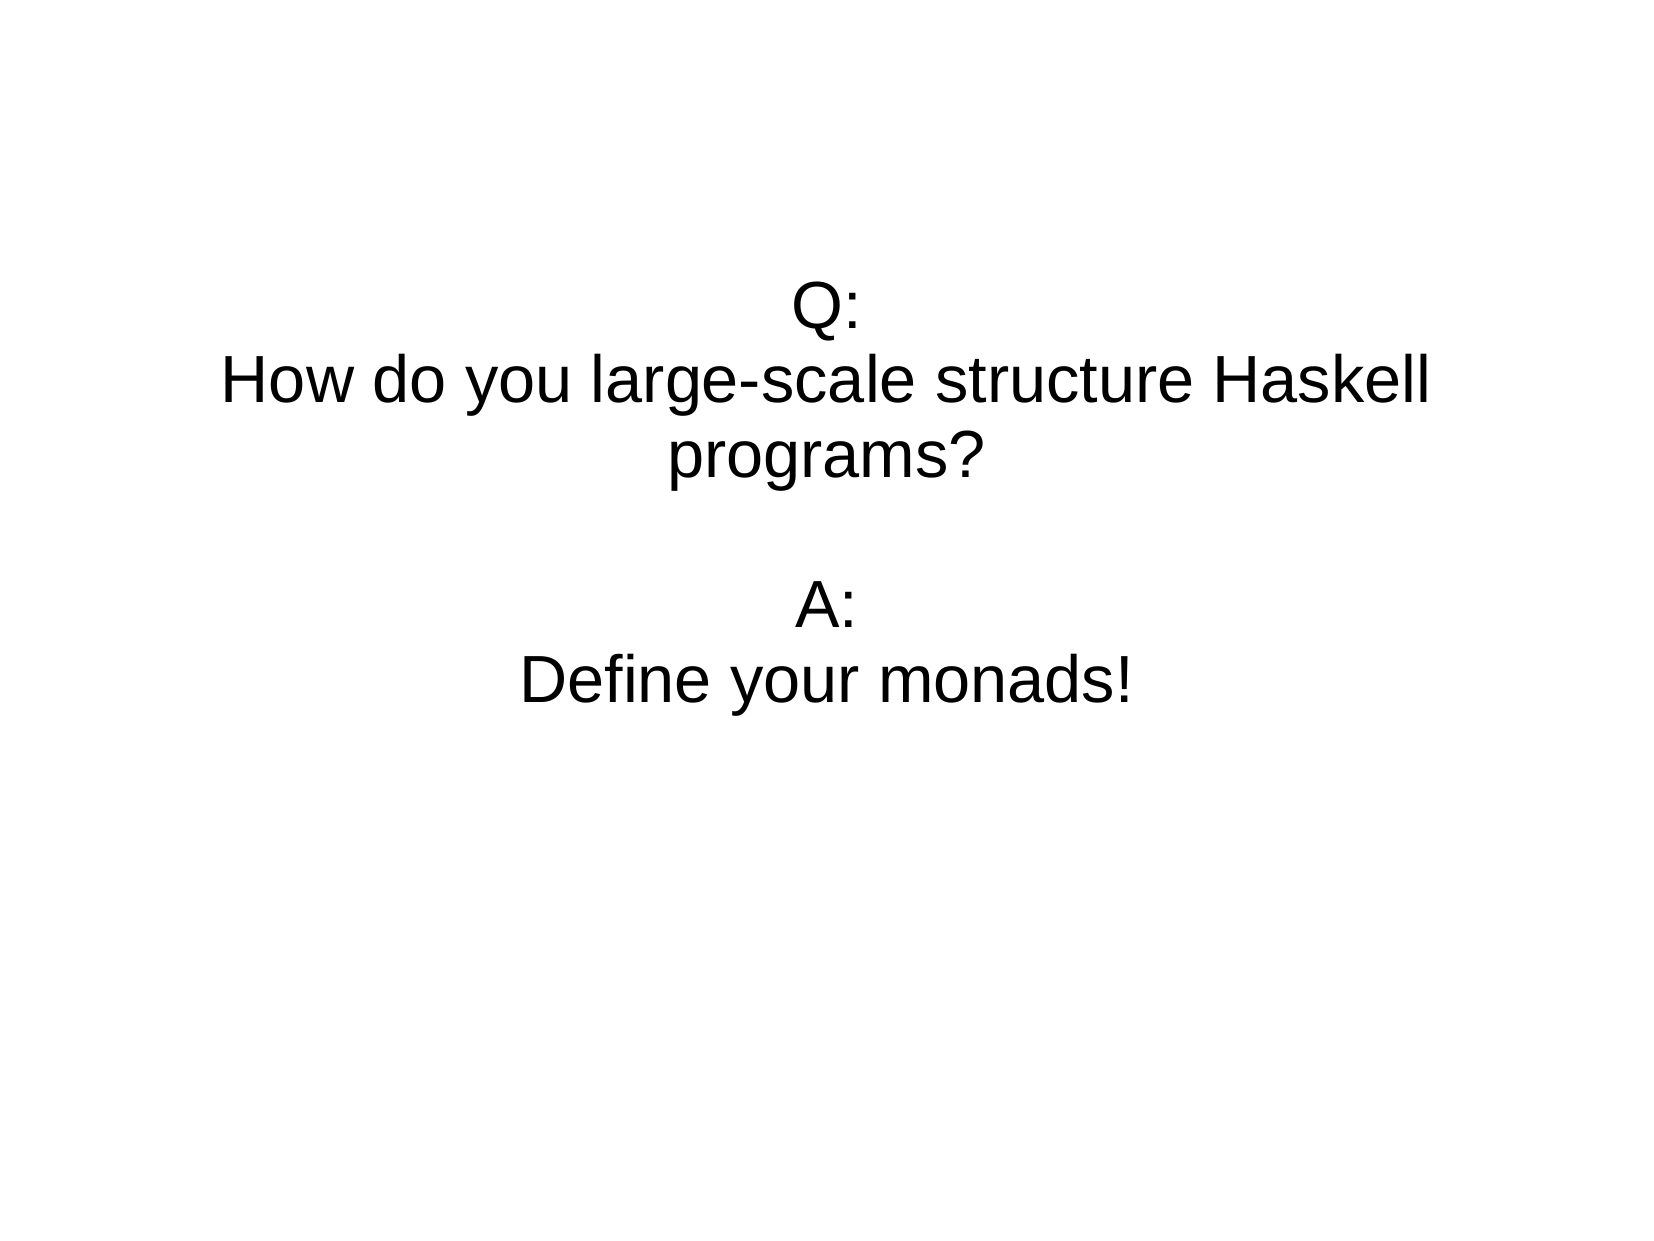

# Q:
How do you large-scale structure Haskell programs?
A:
Define your monads!